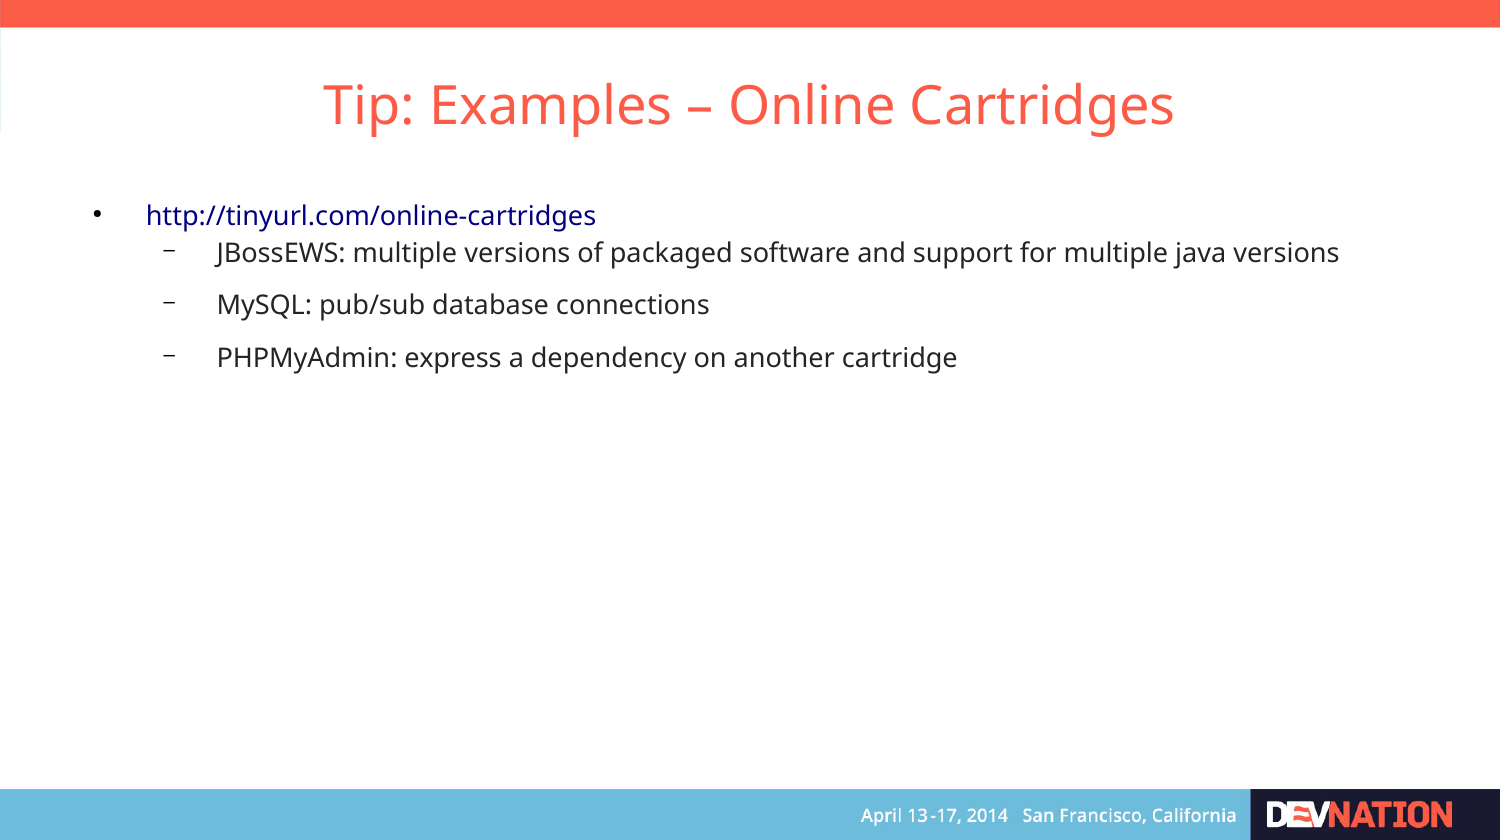

# Tip: Examples – Online Cartridges
http://tinyurl.com/online-cartridges
JBossEWS: multiple versions of packaged software and support for multiple java versions
MySQL: pub/sub database connections
PHPMyAdmin: express a dependency on another cartridge